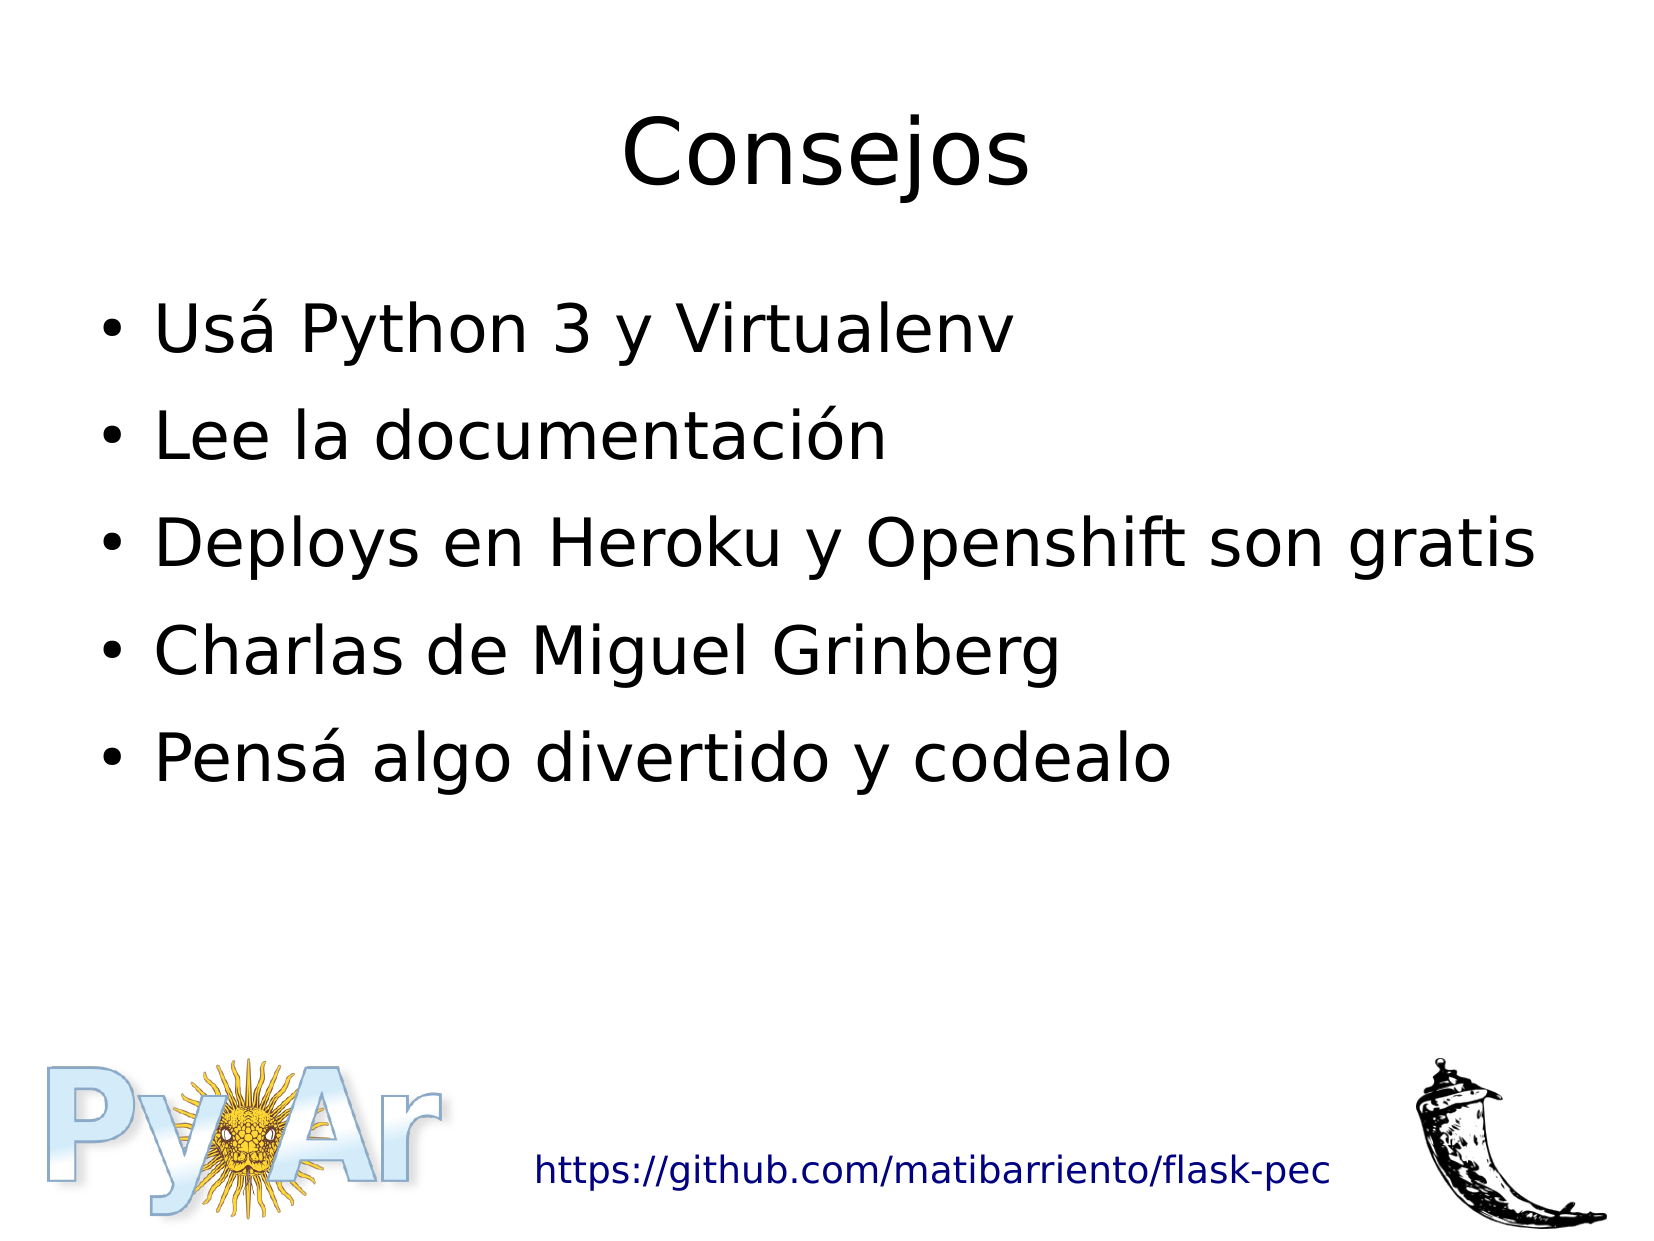

# Consejos
Usá Python 3 y Virtualenv
Lee la documentación
Deploys en Heroku y Openshift son gratis
Charlas de Miguel Grinberg
Pensá algo divertido y codealo